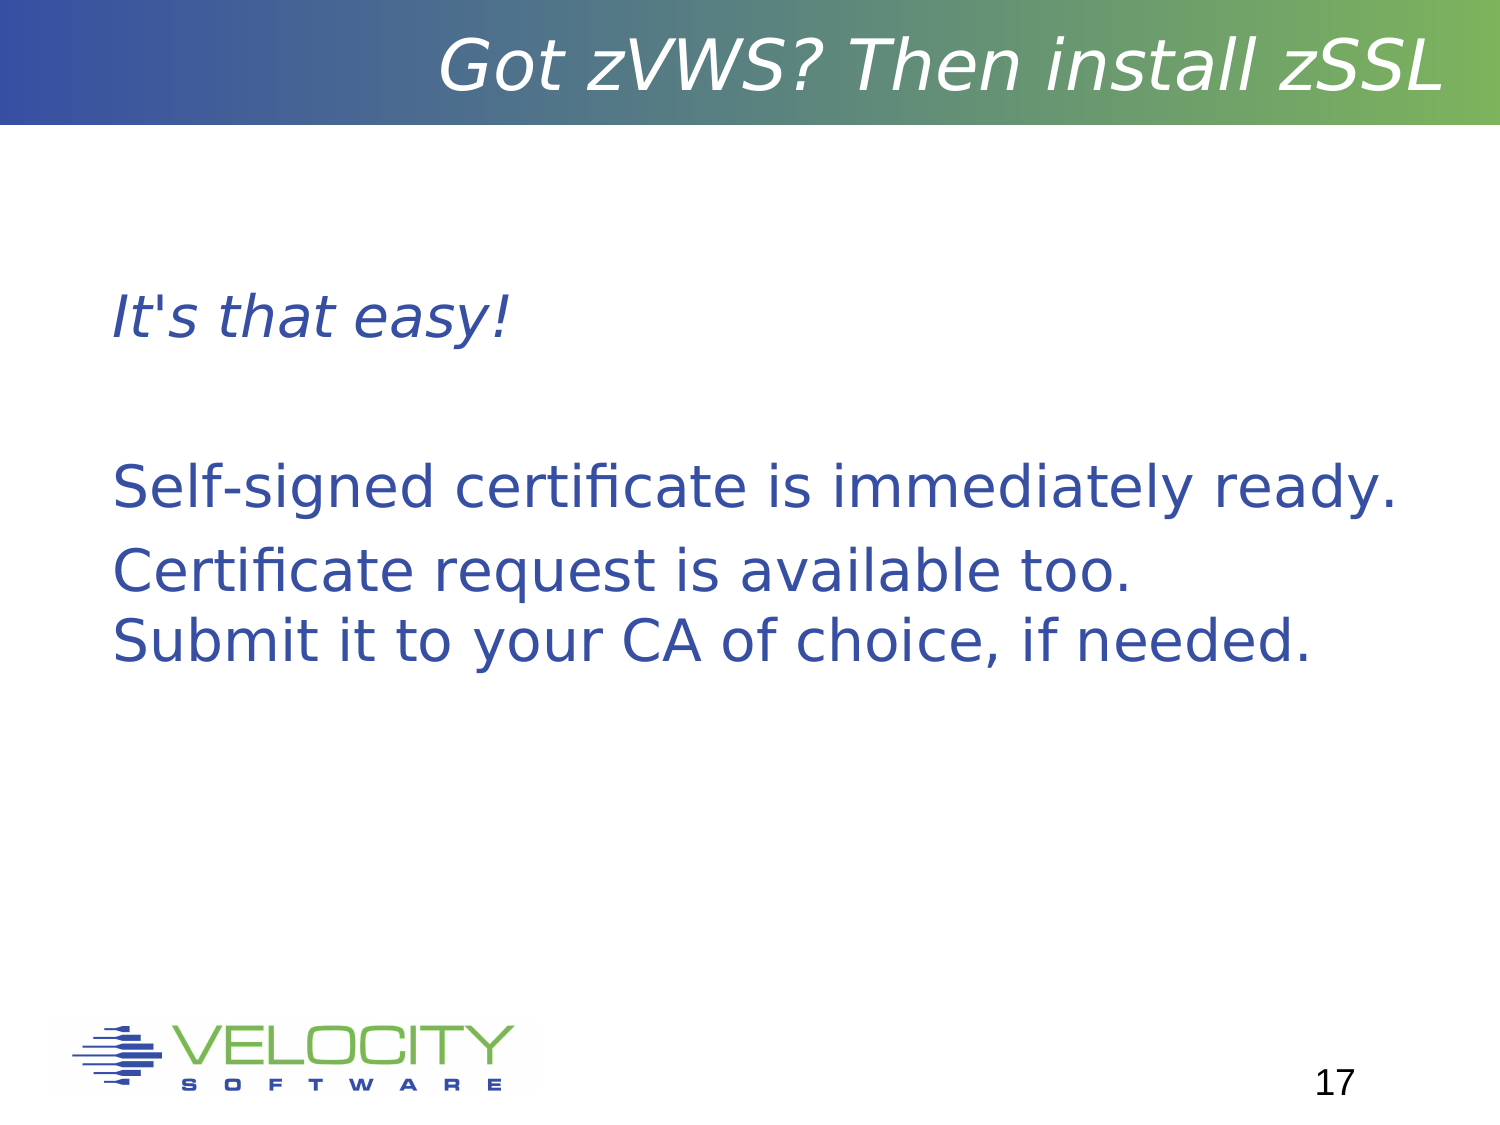

# Got zVWS? Then install zSSL
It's that easy!
Self-signed certificate is immediately ready.
Certificate request is available too.
Submit it to your CA of choice, if needed.
17